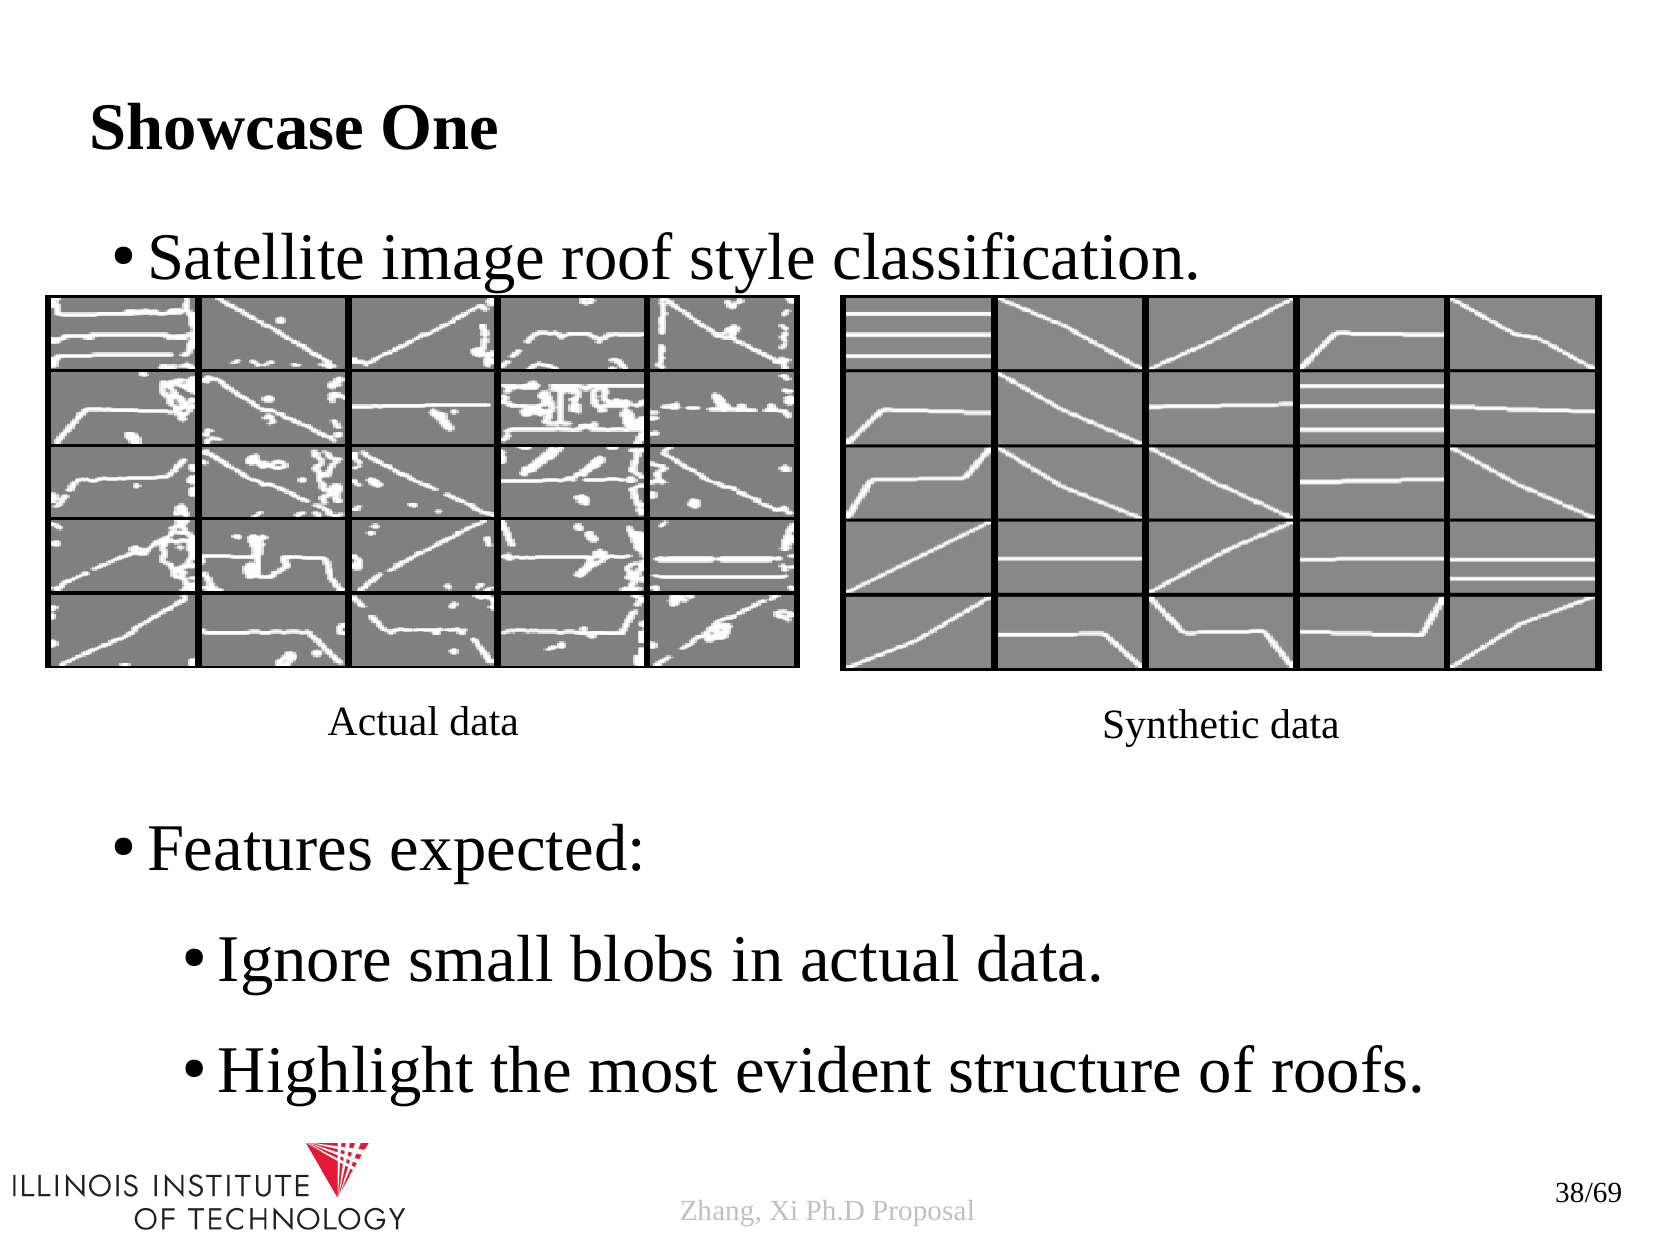

Showcase One
Satellite image roof style classification.
Actual data
Synthetic data
Features expected:
Ignore small blobs in actual data.
Highlight the most evident structure of roofs.
38
Zhang, Xi Ph.D Proposal